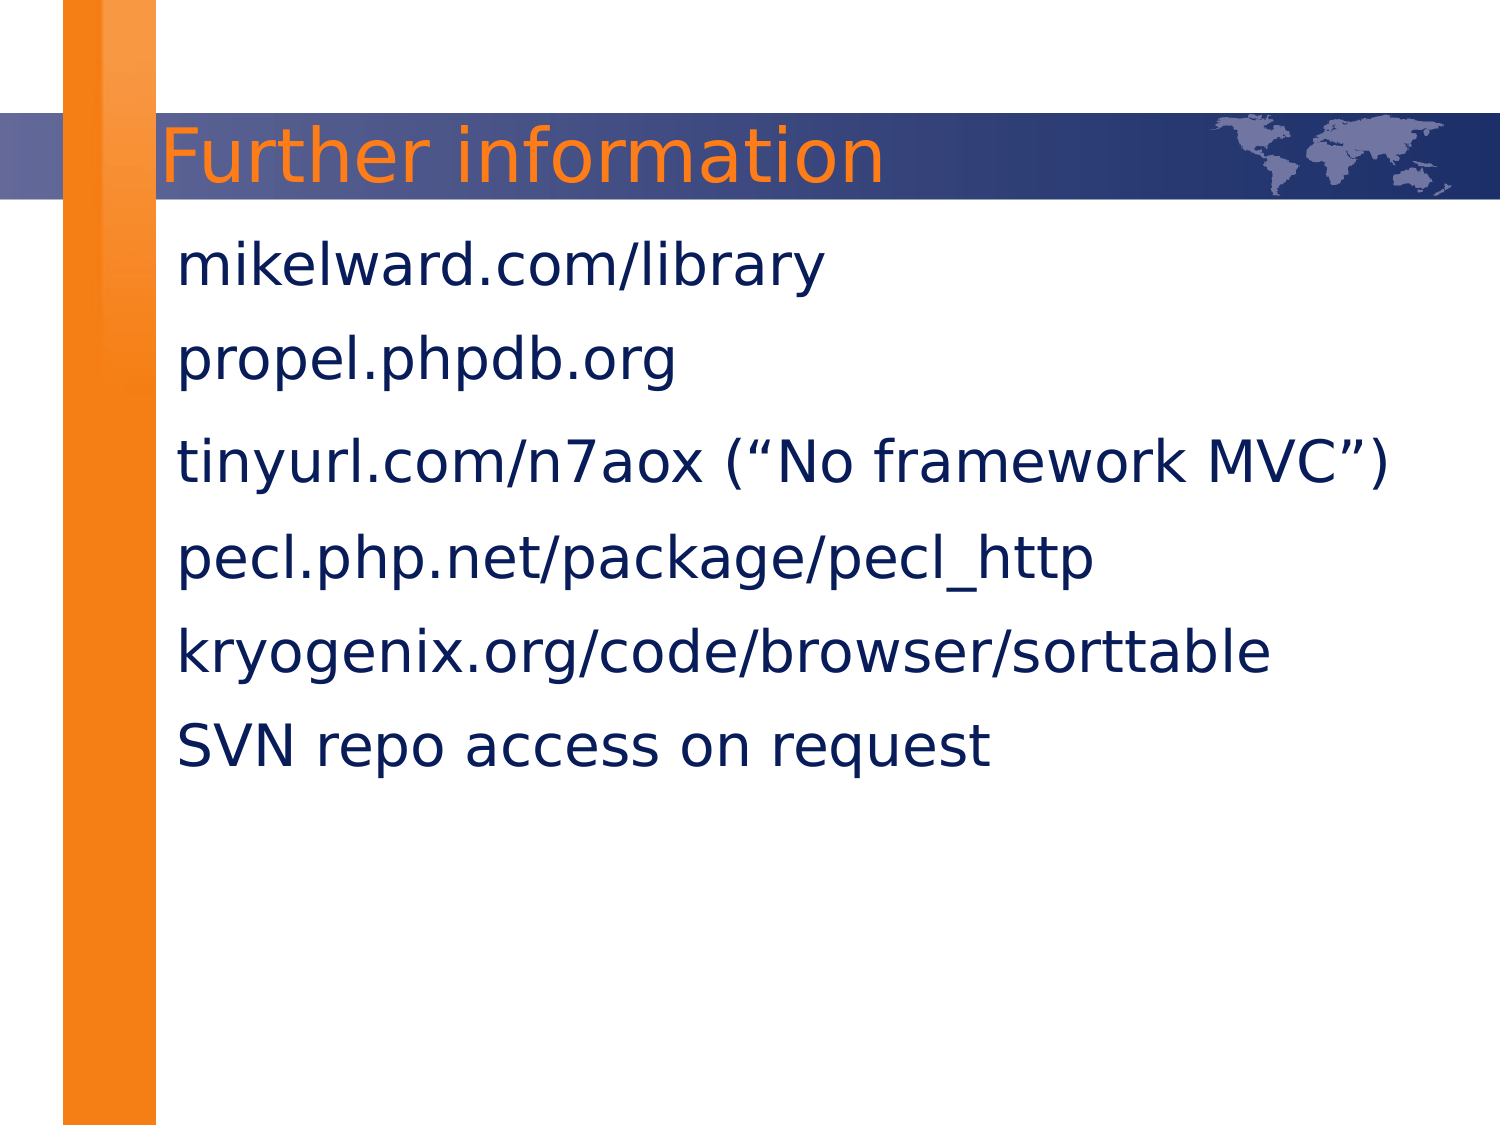

# Further information
mikelward.com/library
propel.phpdb.org
tinyurl.com/n7aox (“No framework MVC”)‏
pecl.php.net/package/pecl_http
kryogenix.org/code/browser/sorttable
SVN repo access on request